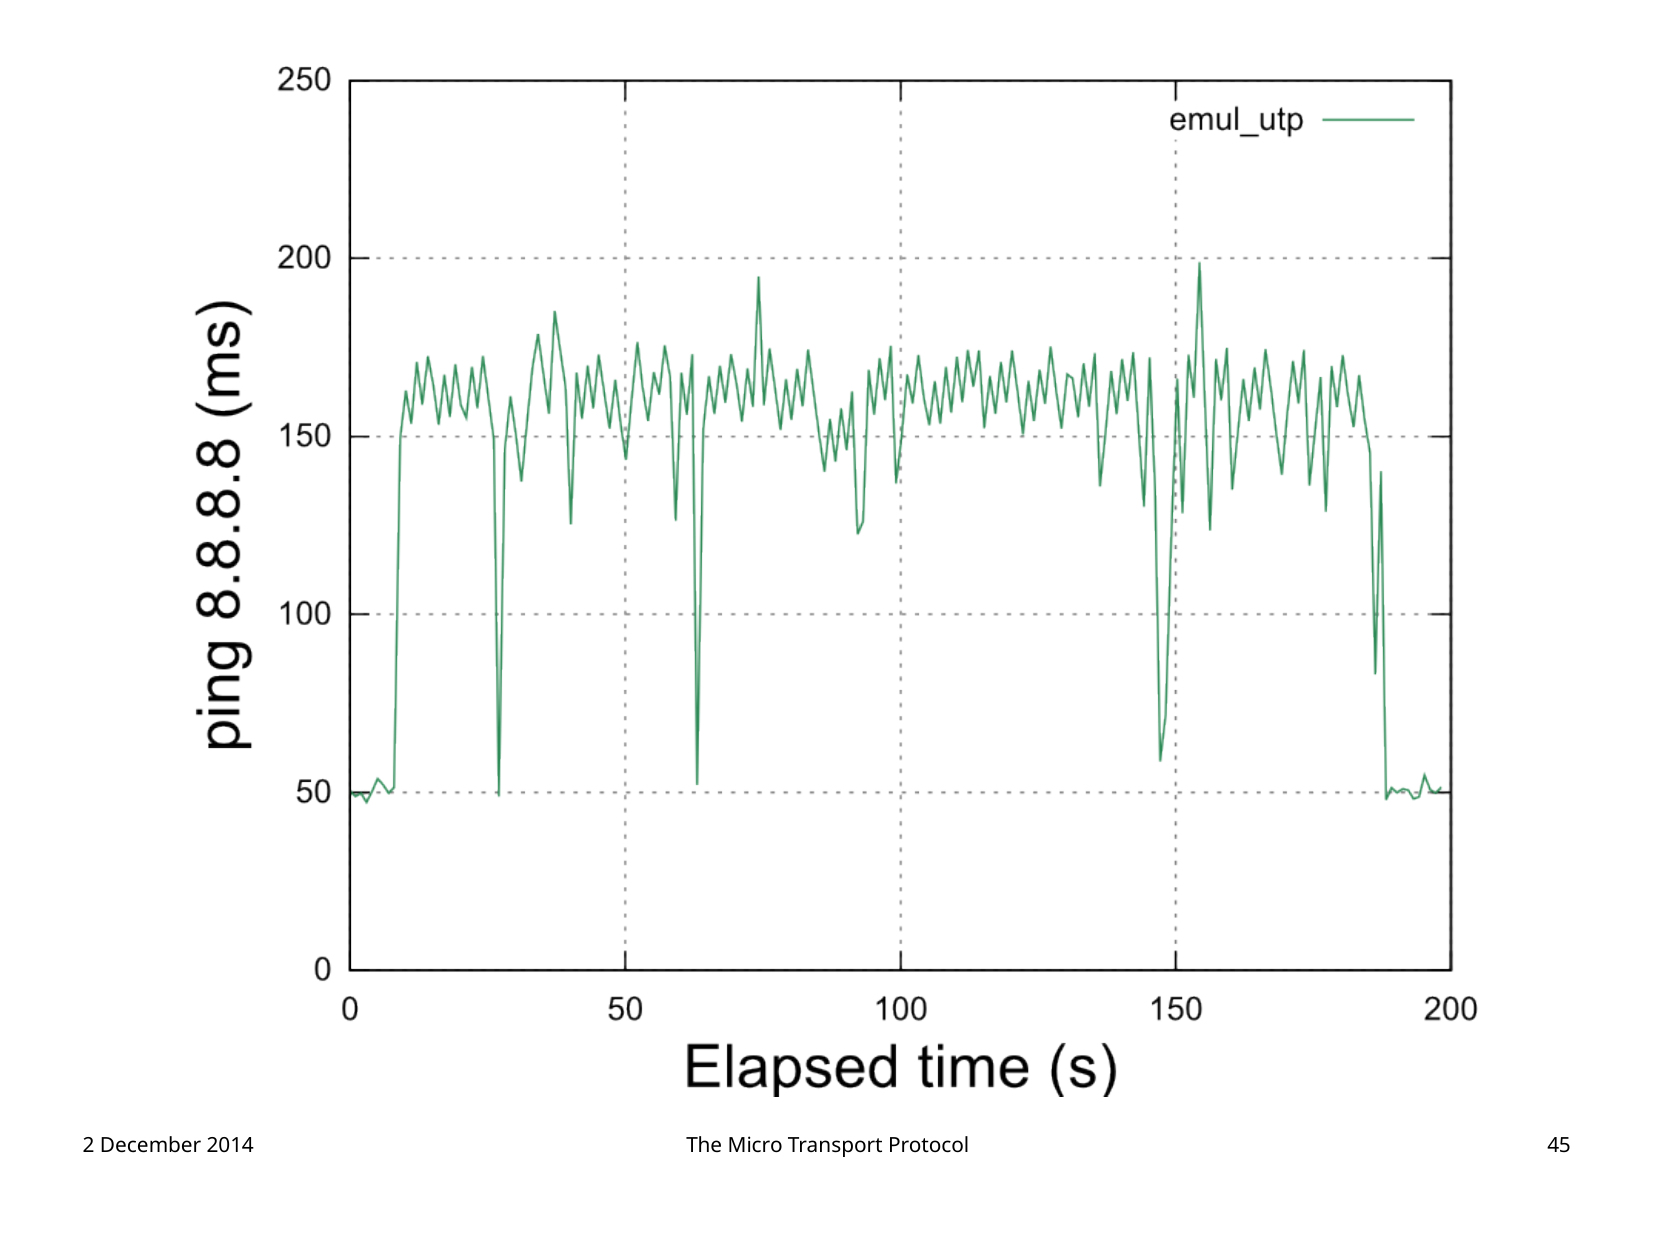

2 December 2014
The Micro Transport Protocol
45